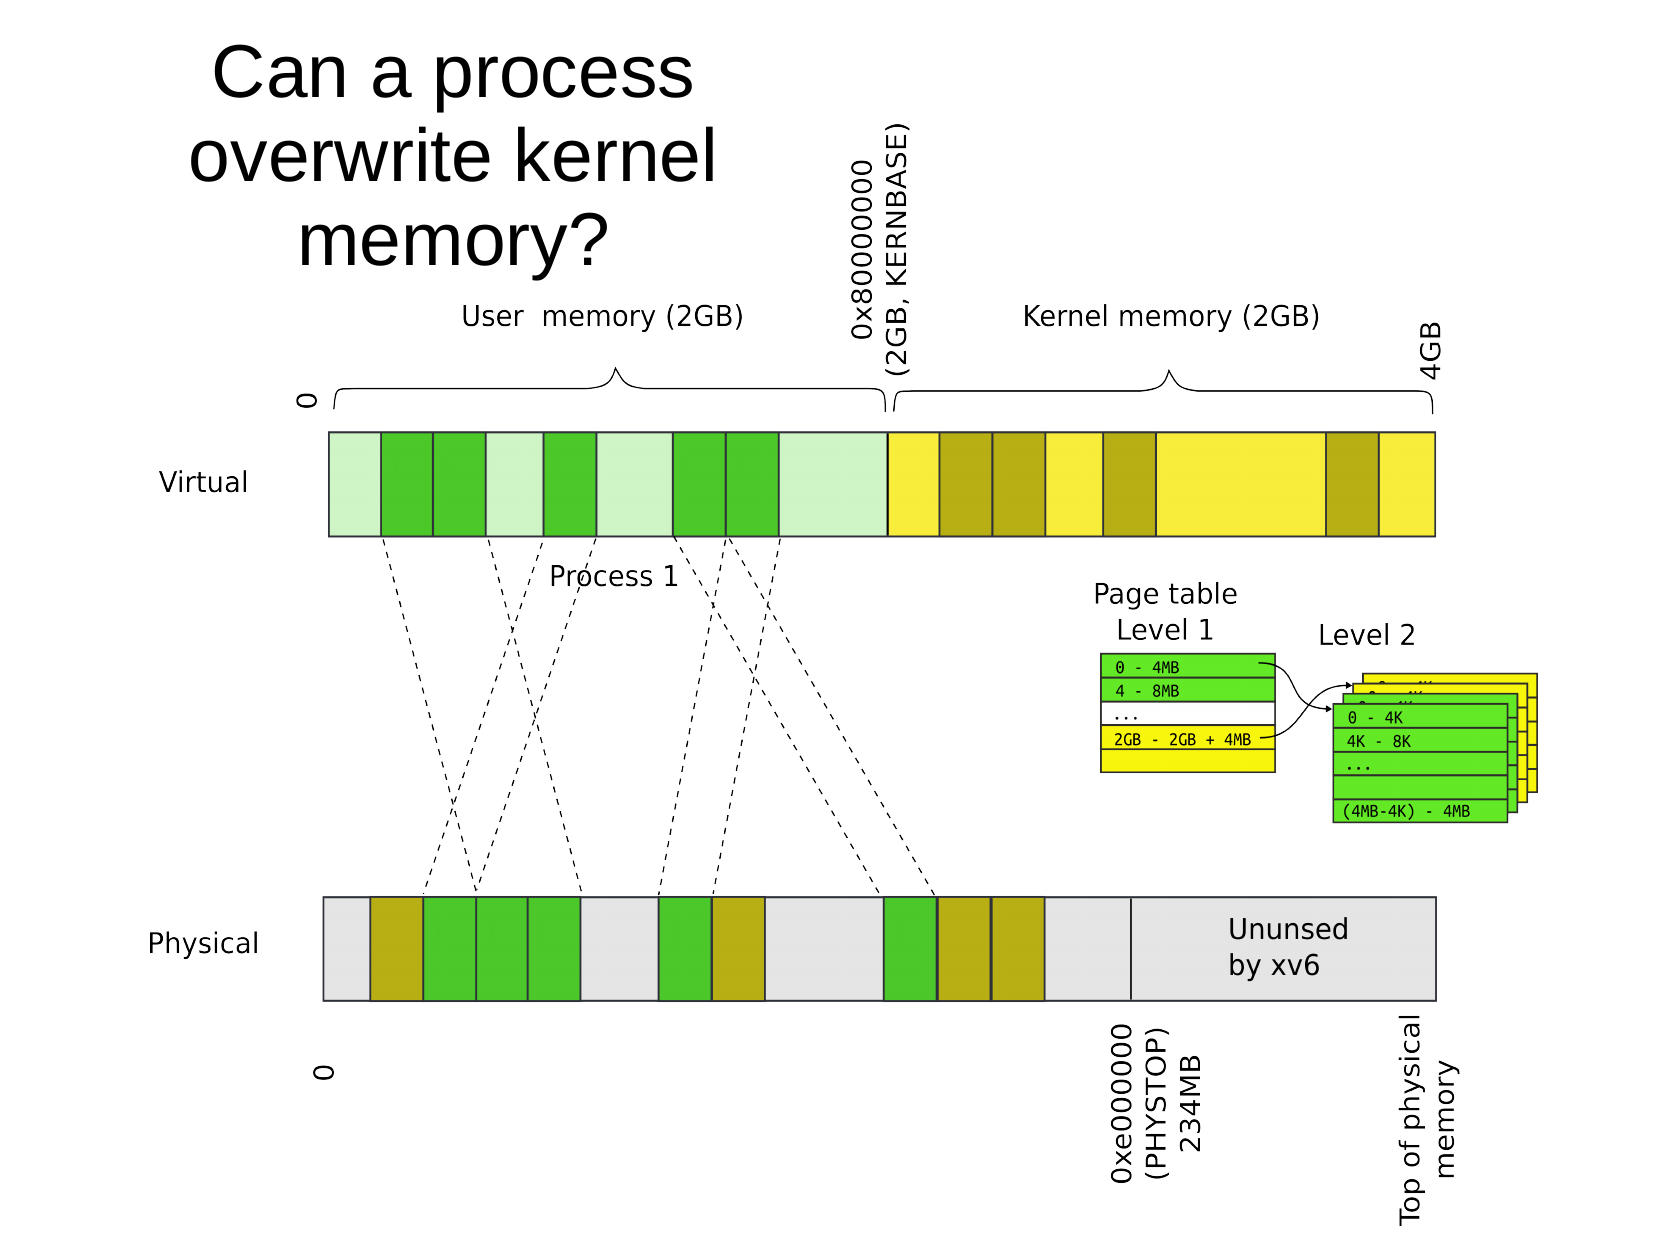

# Can a process overwrite kernel memory?